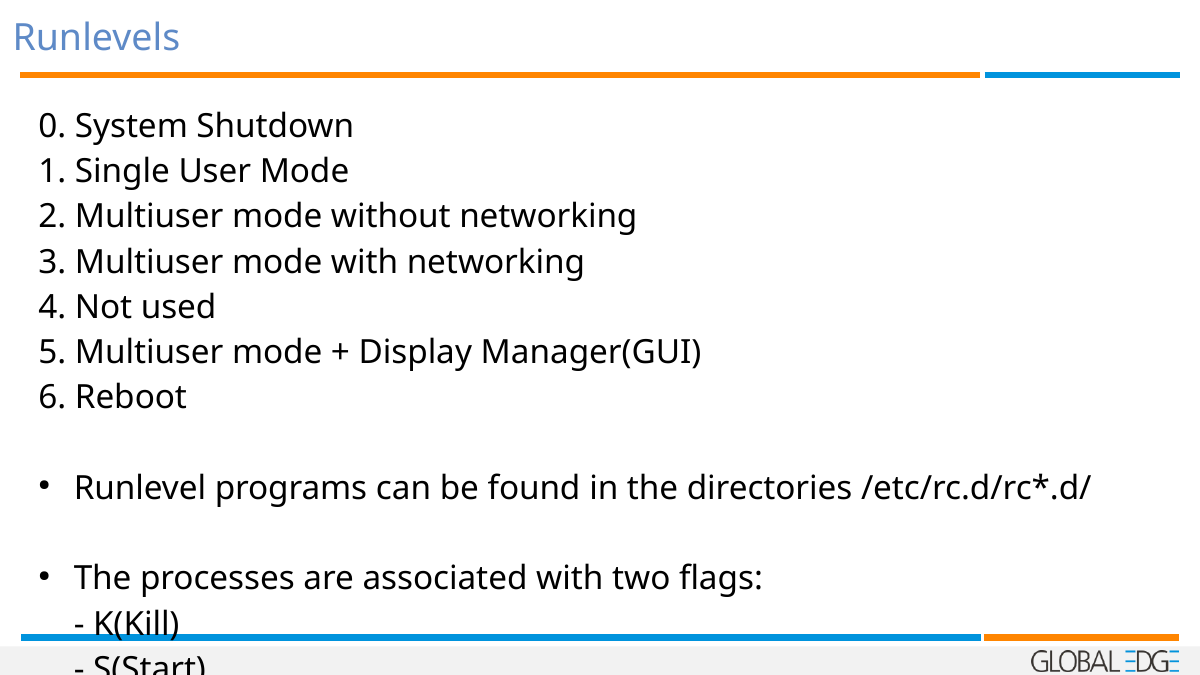

# Runlevels
0. System Shutdown
1. Single User Mode
2. Multiuser mode without networking
3. Multiuser mode with networking
4. Not used
5. Multiuser mode + Display Manager(GUI)
6. Reboot
Runlevel programs can be found in the directories /etc/rc.d/rc*.d/
The processes are associated with two flags:
- K(Kill)
- S(Start)